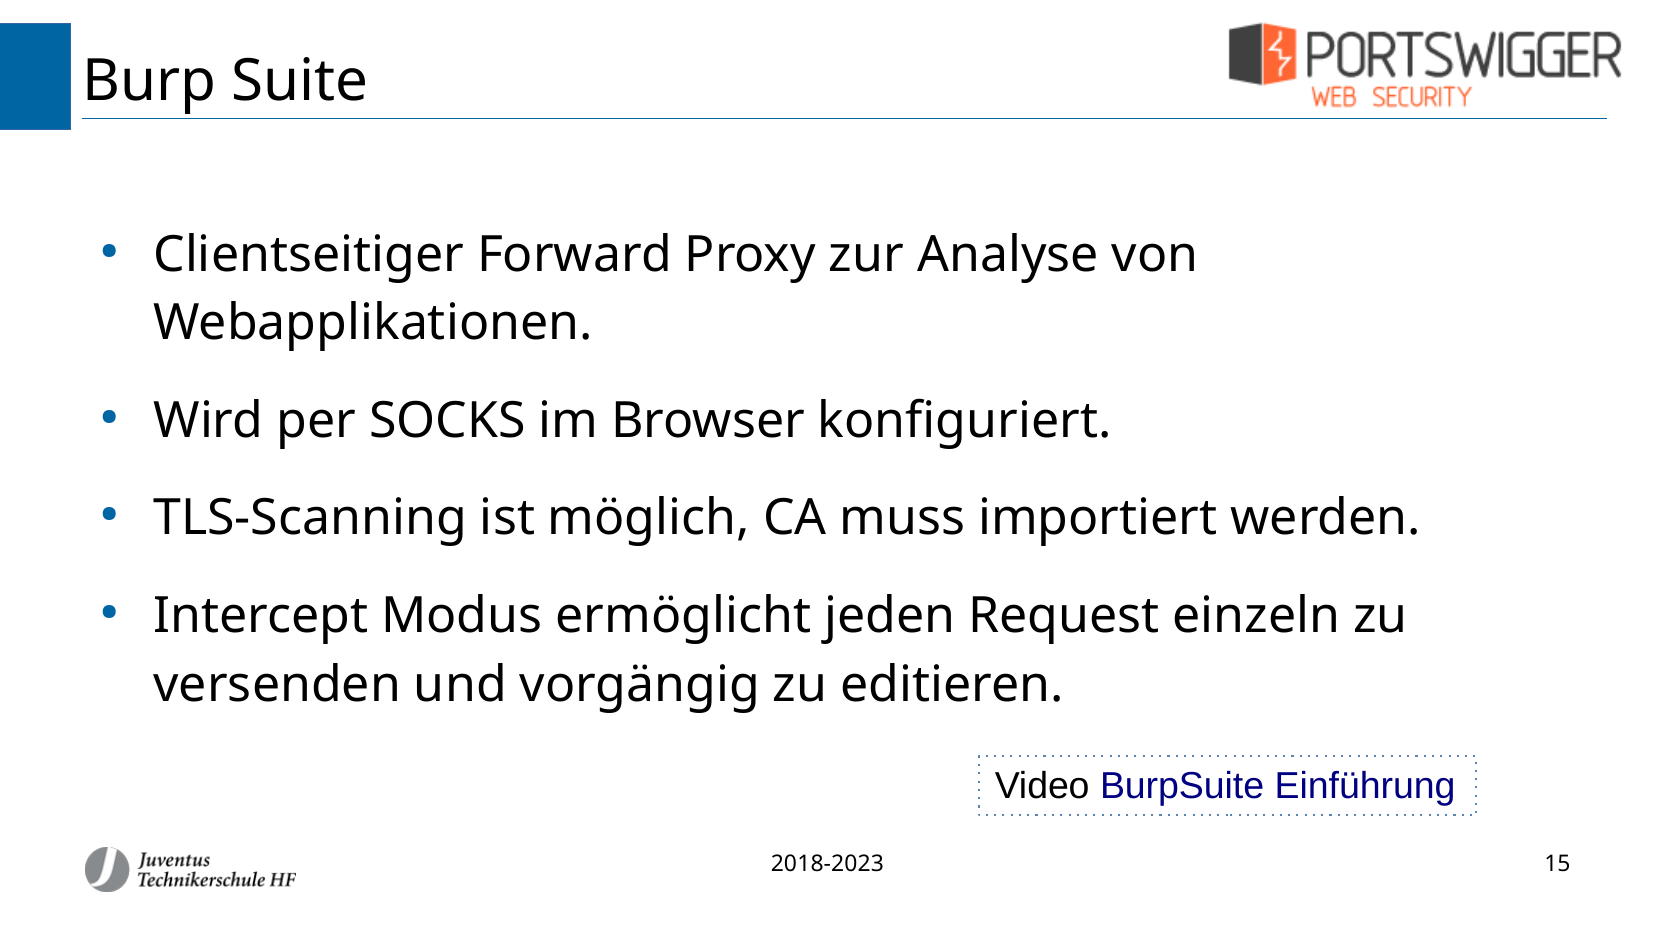

# Burp Suite
Clientseitiger Forward Proxy zur Analyse von Webapplikationen.
Wird per SOCKS im Browser konfiguriert.
TLS-Scanning ist möglich, CA muss importiert werden.
Intercept Modus ermöglicht jeden Request einzeln zu versenden und vorgängig zu editieren.
Video BurpSuite Einführung
2018-2023
15